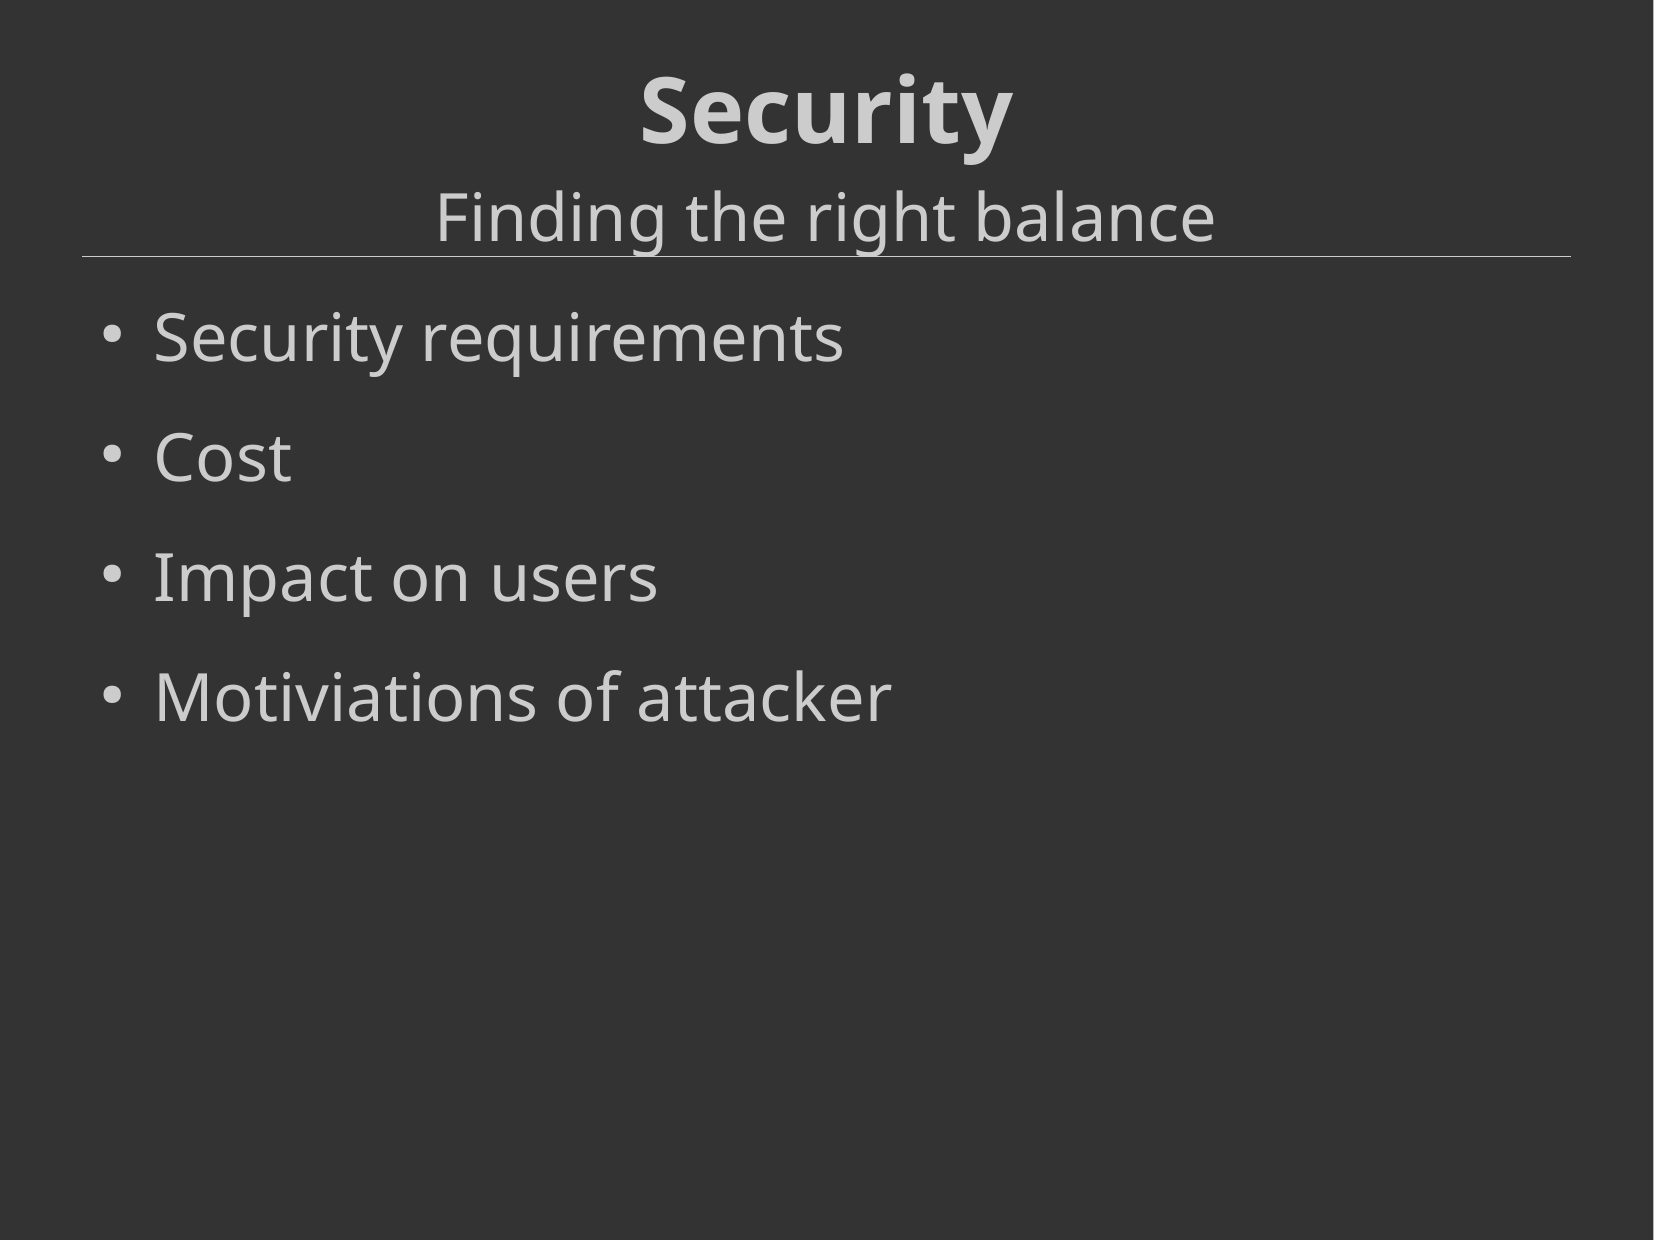

# Security Finding the right balance
Security requirements
Cost
Impact on users
Motiviations of attacker